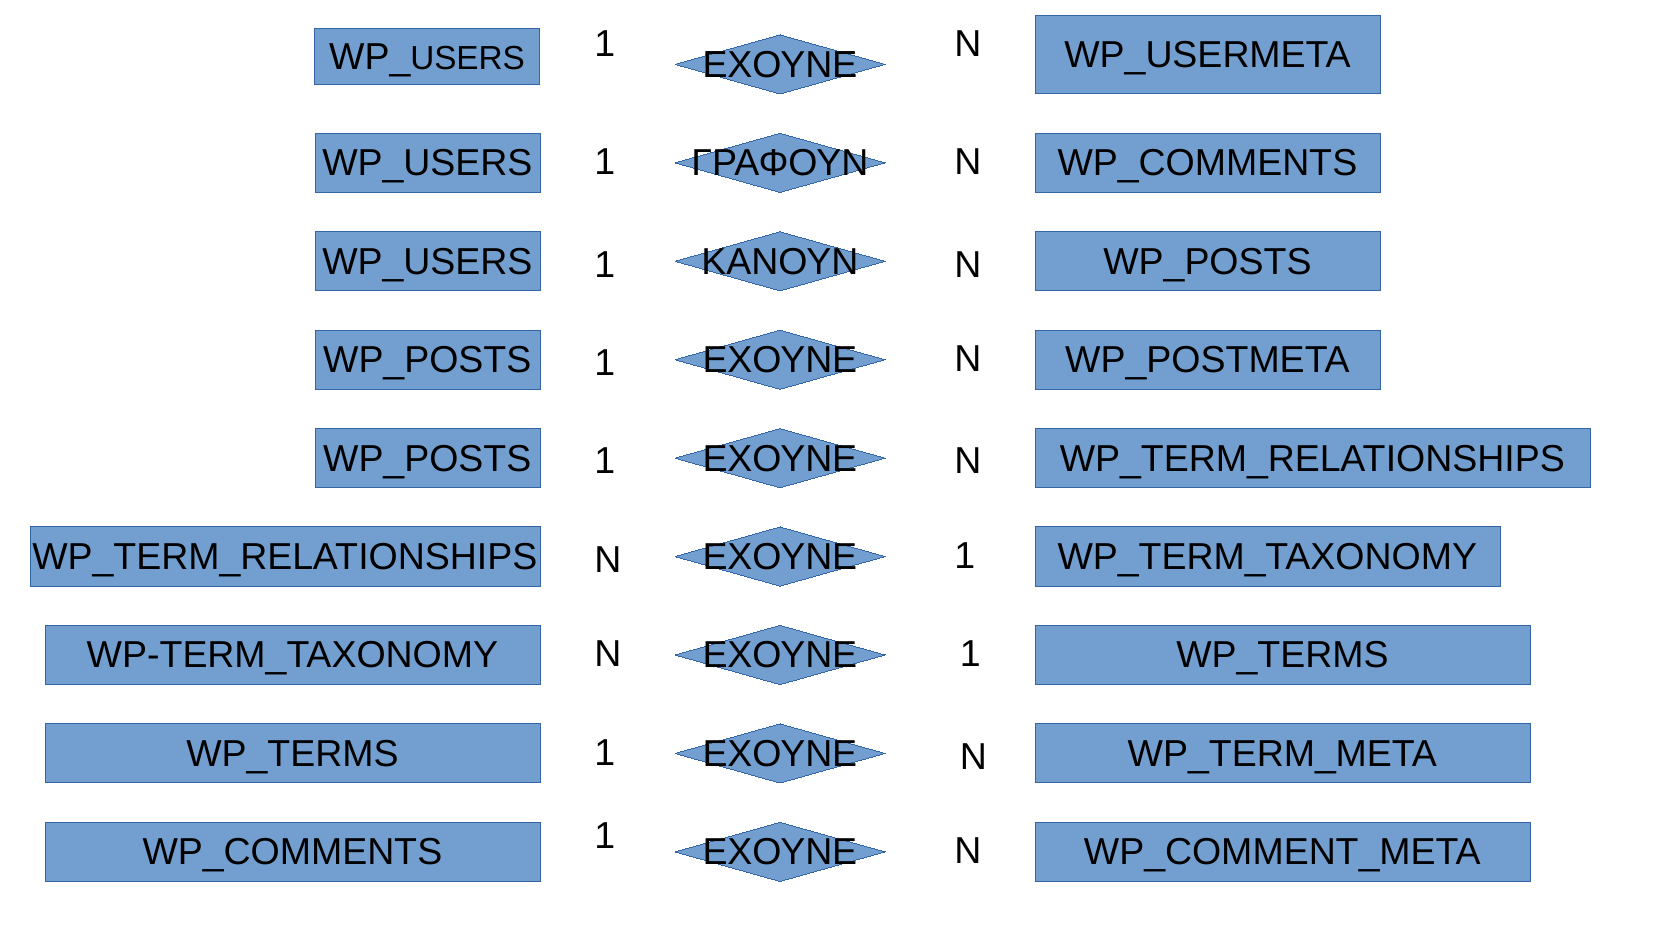

#
N
1
WP_USERMETA
WP_USERS
ΕΧΟΥΝΕ
ΕΧΟΥΝΕ
1
N
WP_USERS
ΓΡΑΦΟΥΝ
WP_COMMENTS
WP_USERS
ΚΑΝΟΥΝ
WP_POSTS
1
N
N
WP_POSTS
ΕΧΟΥΝΕ
WP_POSTMETA
1
WP_POSTS
ΕΧΟΥΝΕ
WP_TERM_RELATIONSHIPS
1
N
1
WP_TERM_RELATIONSHIPS
ΕΧΟΥΝΕ
WP_TERM_TAXONOMY
N
N
1
WP-TERM_TAXONOMY
ΕΧΟΥΝΕ
WP_TERMS
1
WP_TERMS
ΕΧΟΥΝΕ
WP_TERM_META
N
1
N
WP_COMMENTS
ΕΧΟΥΝΕ
WP_COMMENT_META